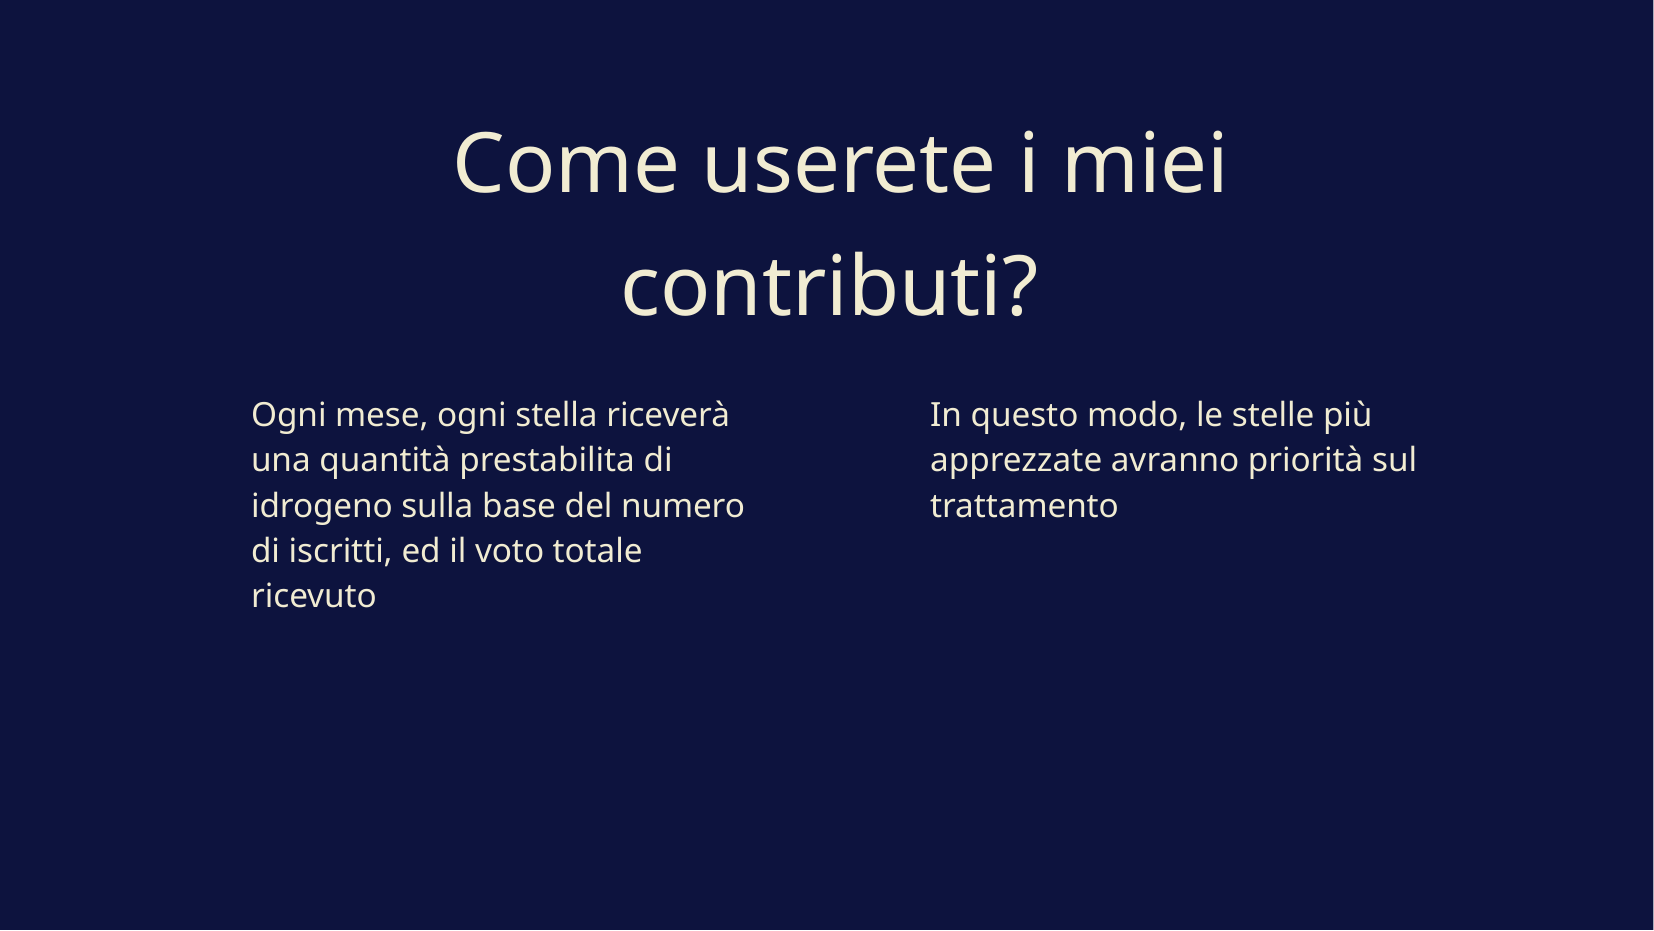

# Come userete i miei contributi?
Ogni mese, ogni stella riceverà una quantità prestabilita di idrogeno sulla base del numero di iscritti, ed il voto totale ricevuto
In questo modo, le stelle più apprezzate avranno priorità sul trattamento